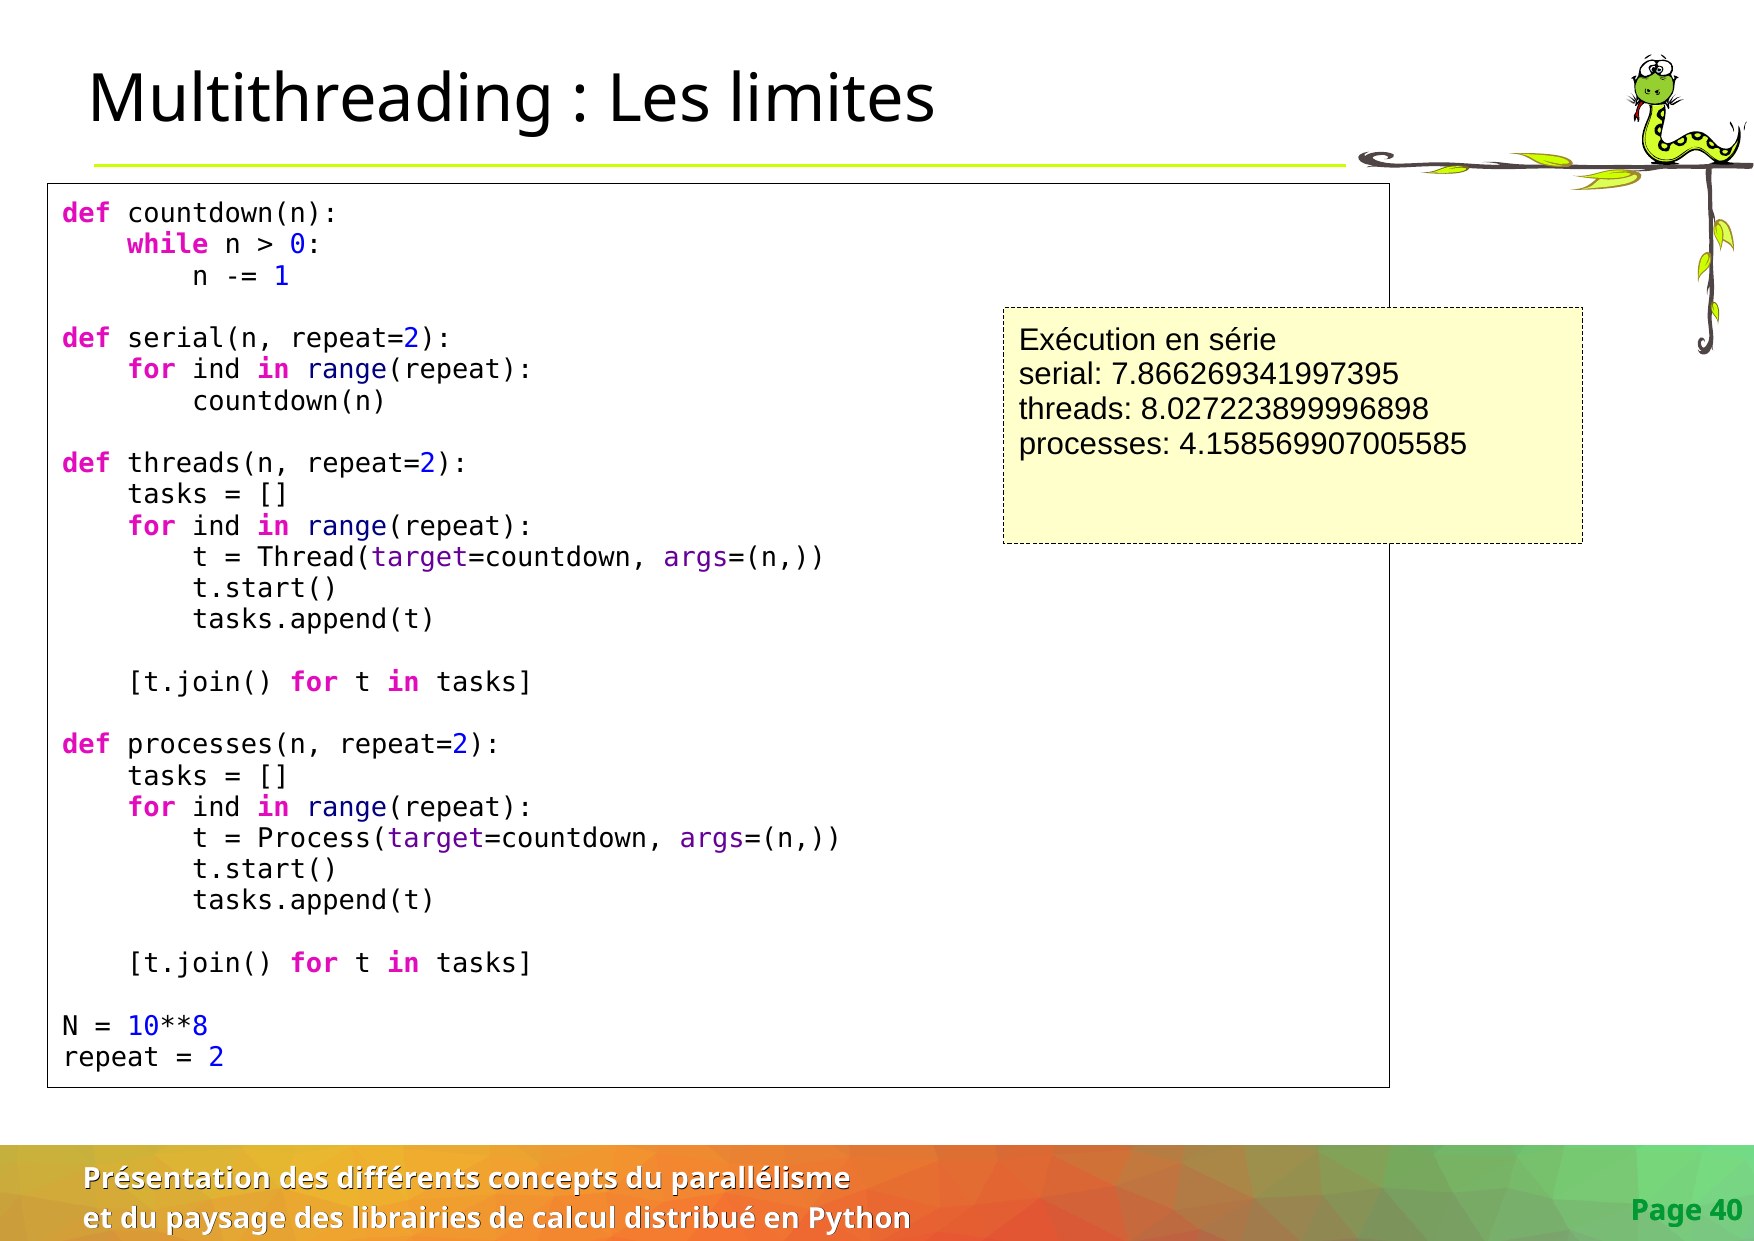

# Multithreading : Les limites
def countdown(n):
 while n > 0:
 n -= 1
def serial(n, repeat=2):
 for ind in range(repeat):
 countdown(n)
def threads(n, repeat=2):
 tasks = []
 for ind in range(repeat):
 t = Thread(target=countdown, args=(n,))
 t.start()
 tasks.append(t)
 [t.join() for t in tasks]
def processes(n, repeat=2):
 tasks = []
 for ind in range(repeat):
 t = Process(target=countdown, args=(n,))
 t.start()
 tasks.append(t)
 [t.join() for t in tasks]
N = 10**8
repeat = 2
Exécution en série
serial: 7.866269341997395
threads: 8.027223899996898
processes: 4.158569907005585
40